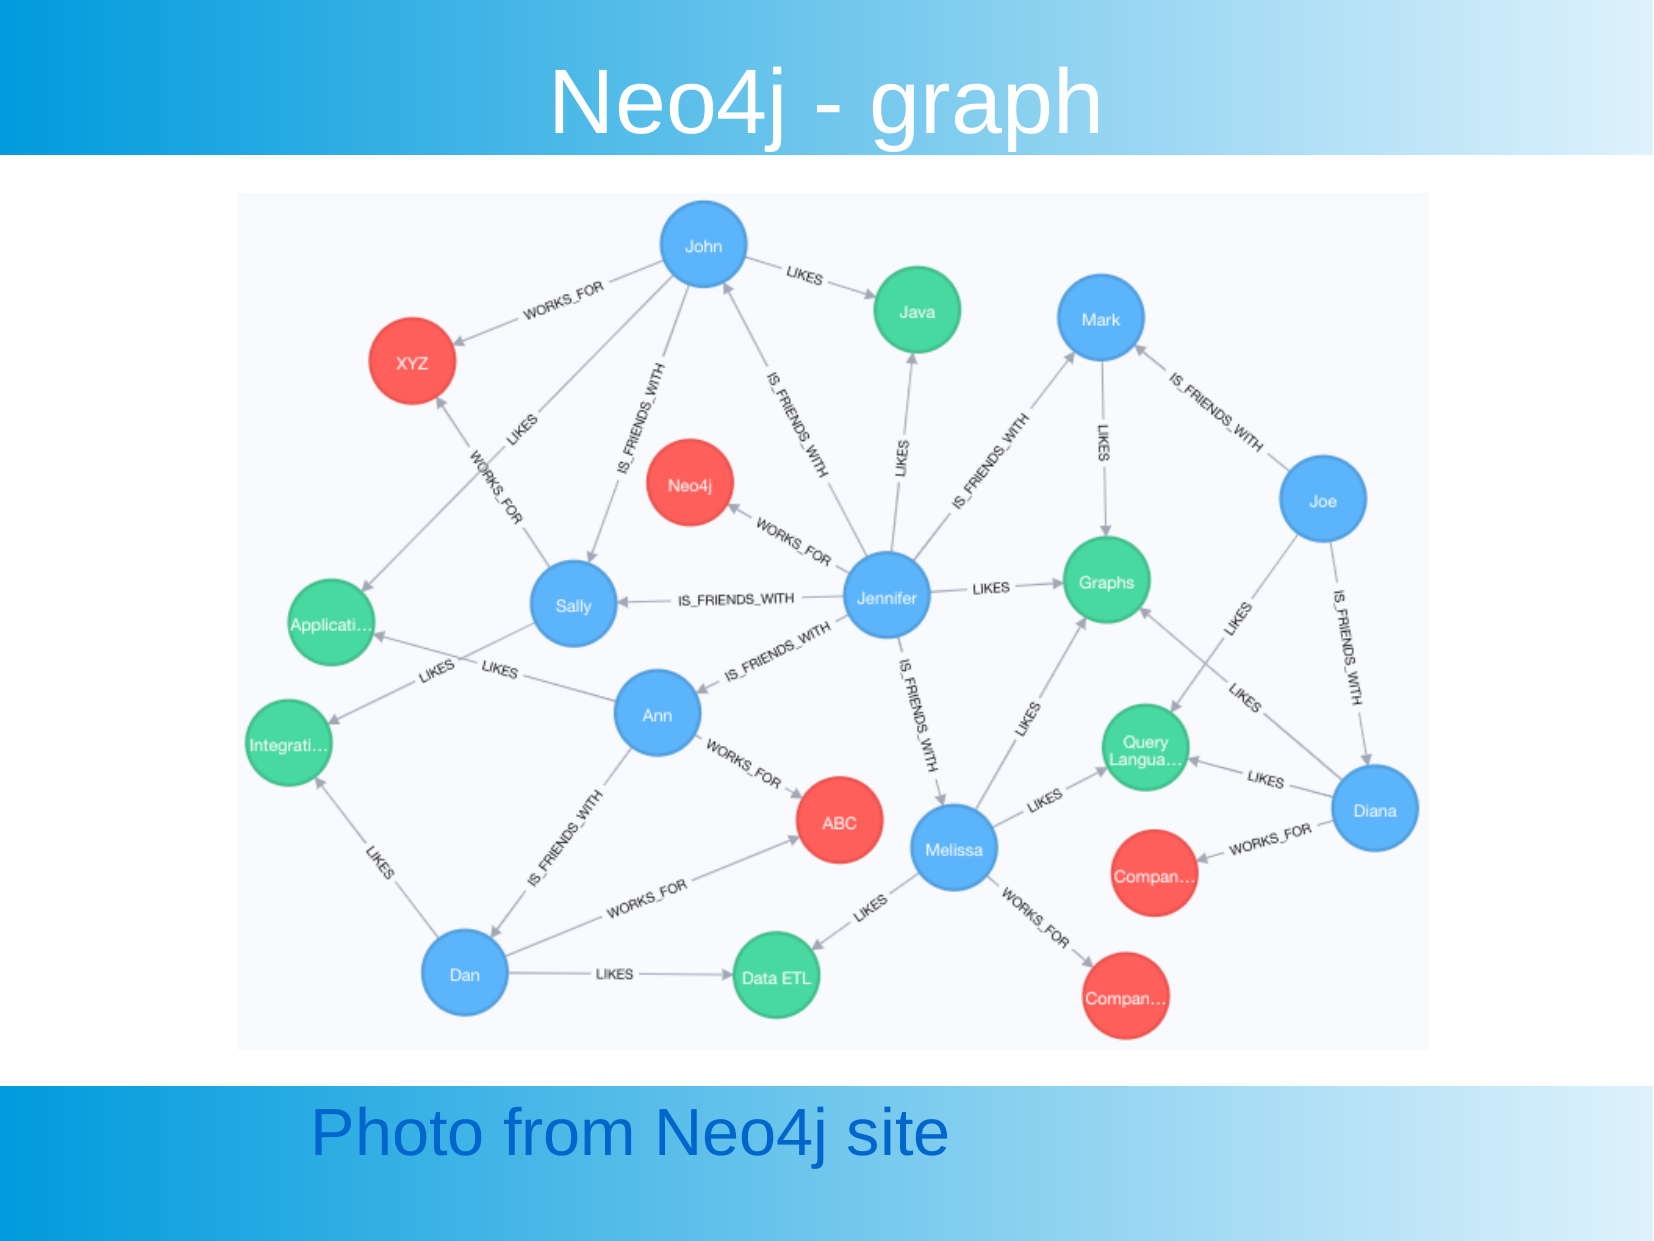

# Neo4j - graph
Photo from Neo4j site